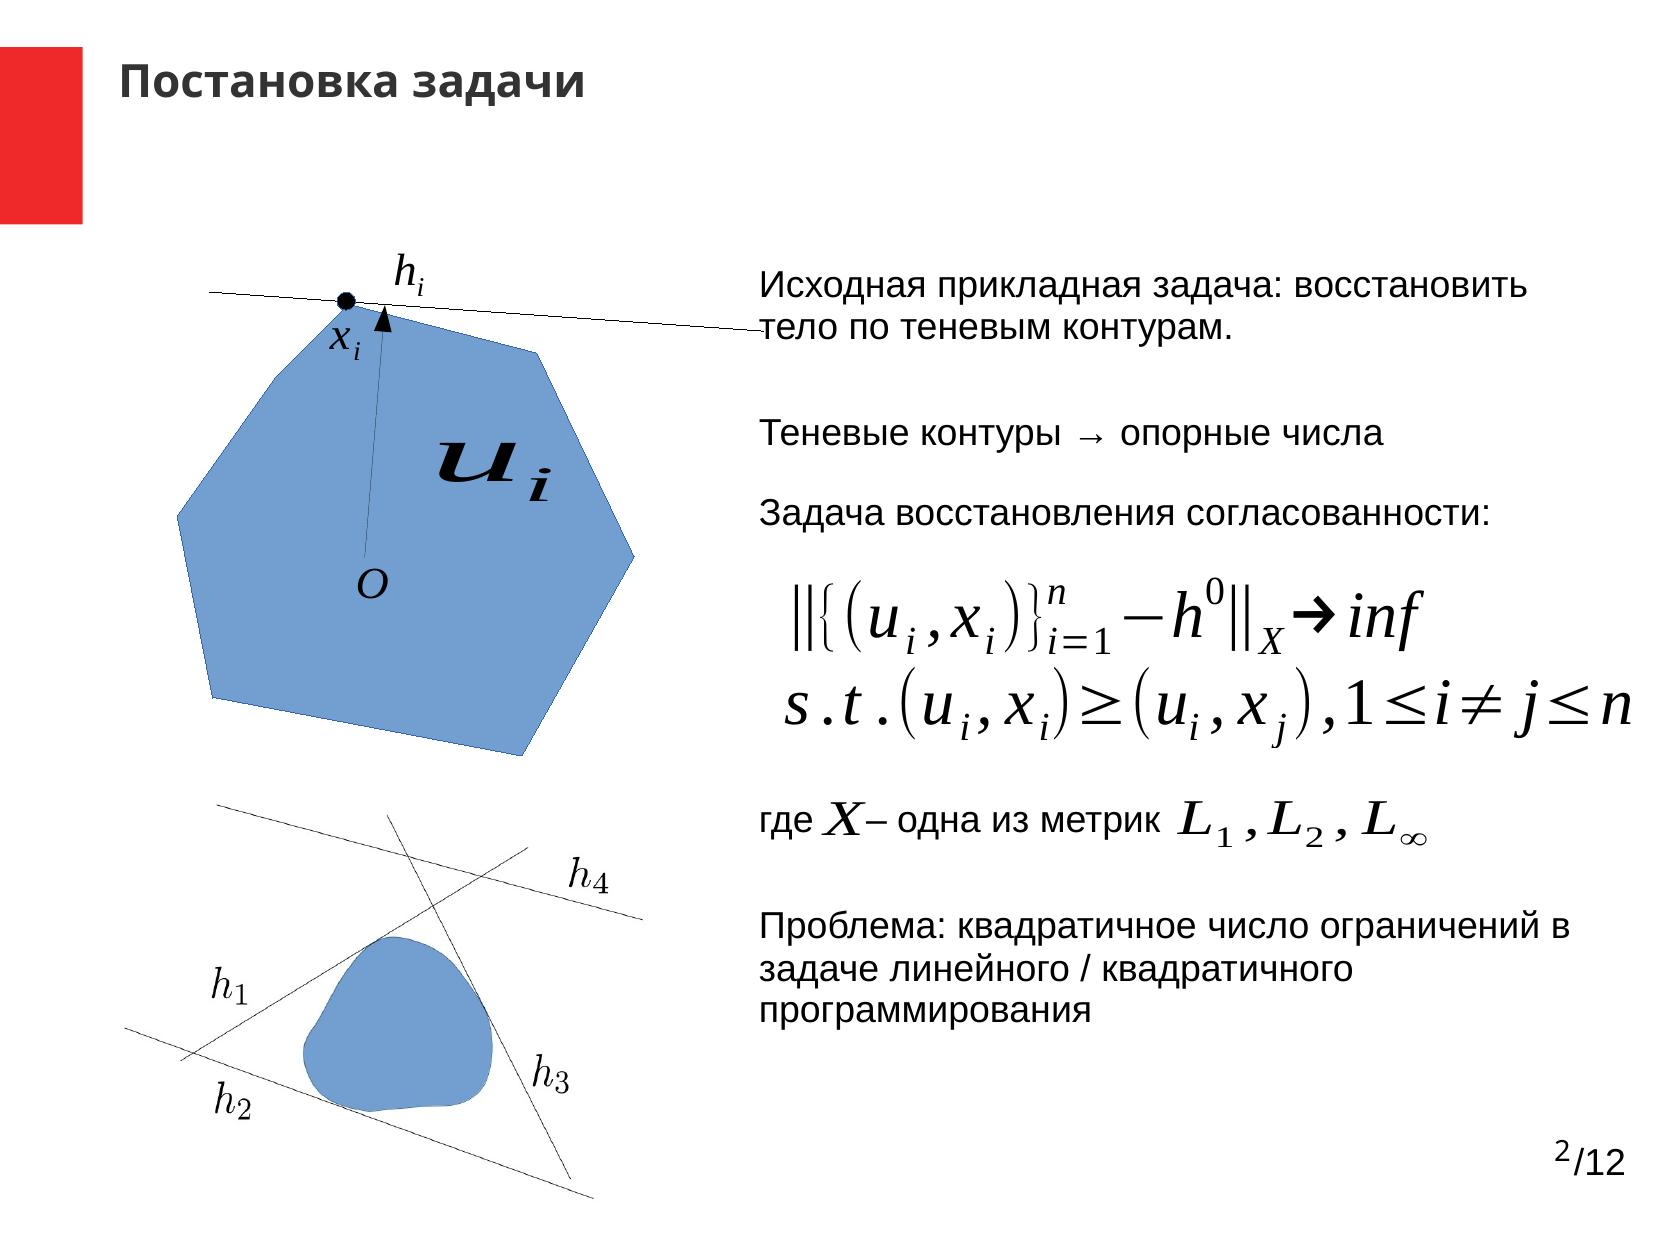

# Постановка задачи
Исходная прикладная задача: восстановить тело по теневым контурам.
Теневые контуры → опорные числа
Задача восстановления согласованности:
где – одна из метрик
Проблема: квадратичное число ограничений в задаче линейного / квадратичного программирования
2
/12